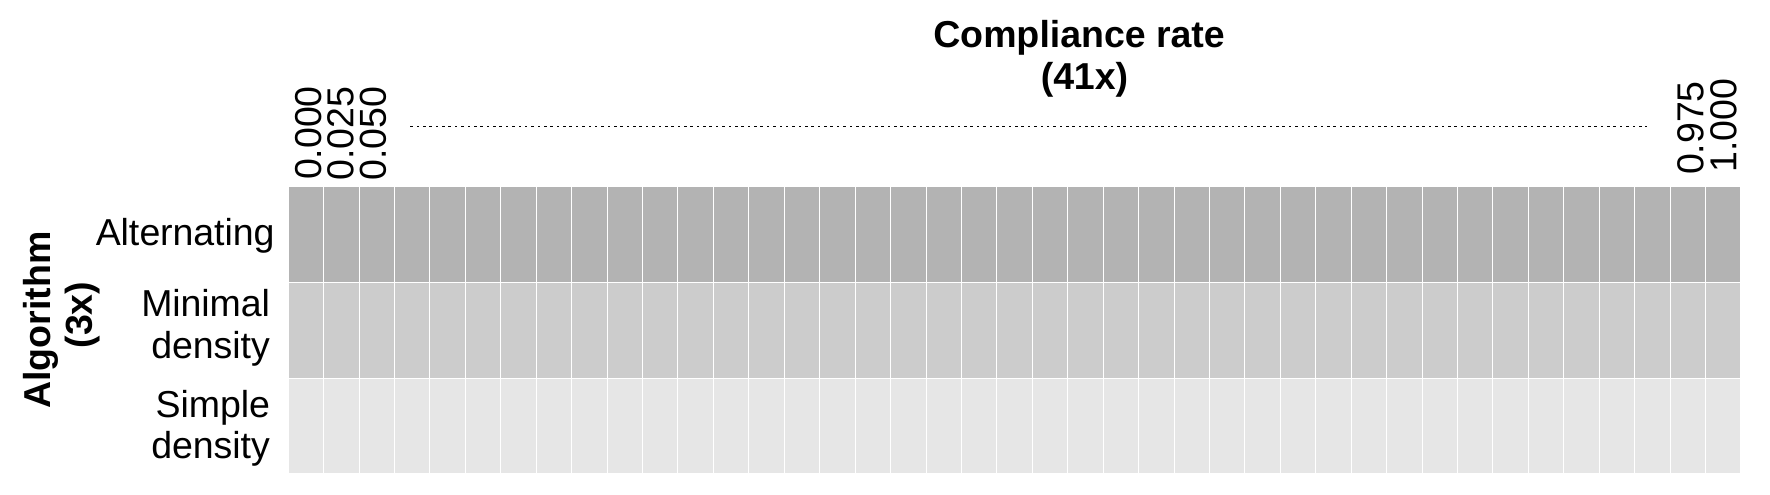

Compliance rate
(41x)
1.000
0.975
0.025
0.050
0.000
| | | | | | | | | | | | | | | | | | | | | | | | | | | | | | | | | | | | | | | | | |
| --- | --- | --- | --- | --- | --- | --- | --- | --- | --- | --- | --- | --- | --- | --- | --- | --- | --- | --- | --- | --- | --- | --- | --- | --- | --- | --- | --- | --- | --- | --- | --- | --- | --- | --- | --- | --- | --- | --- | --- | --- |
| | | | | | | | | | | | | | | | | | | | | | | | | | | | | | | | | | | | | | | | | |
| | | | | | | | | | | | | | | | | | | | | | | | | | | | | | | | | | | | | | | | | |
Alternating
Algorithm
(3x)
Minimal density
Simple density